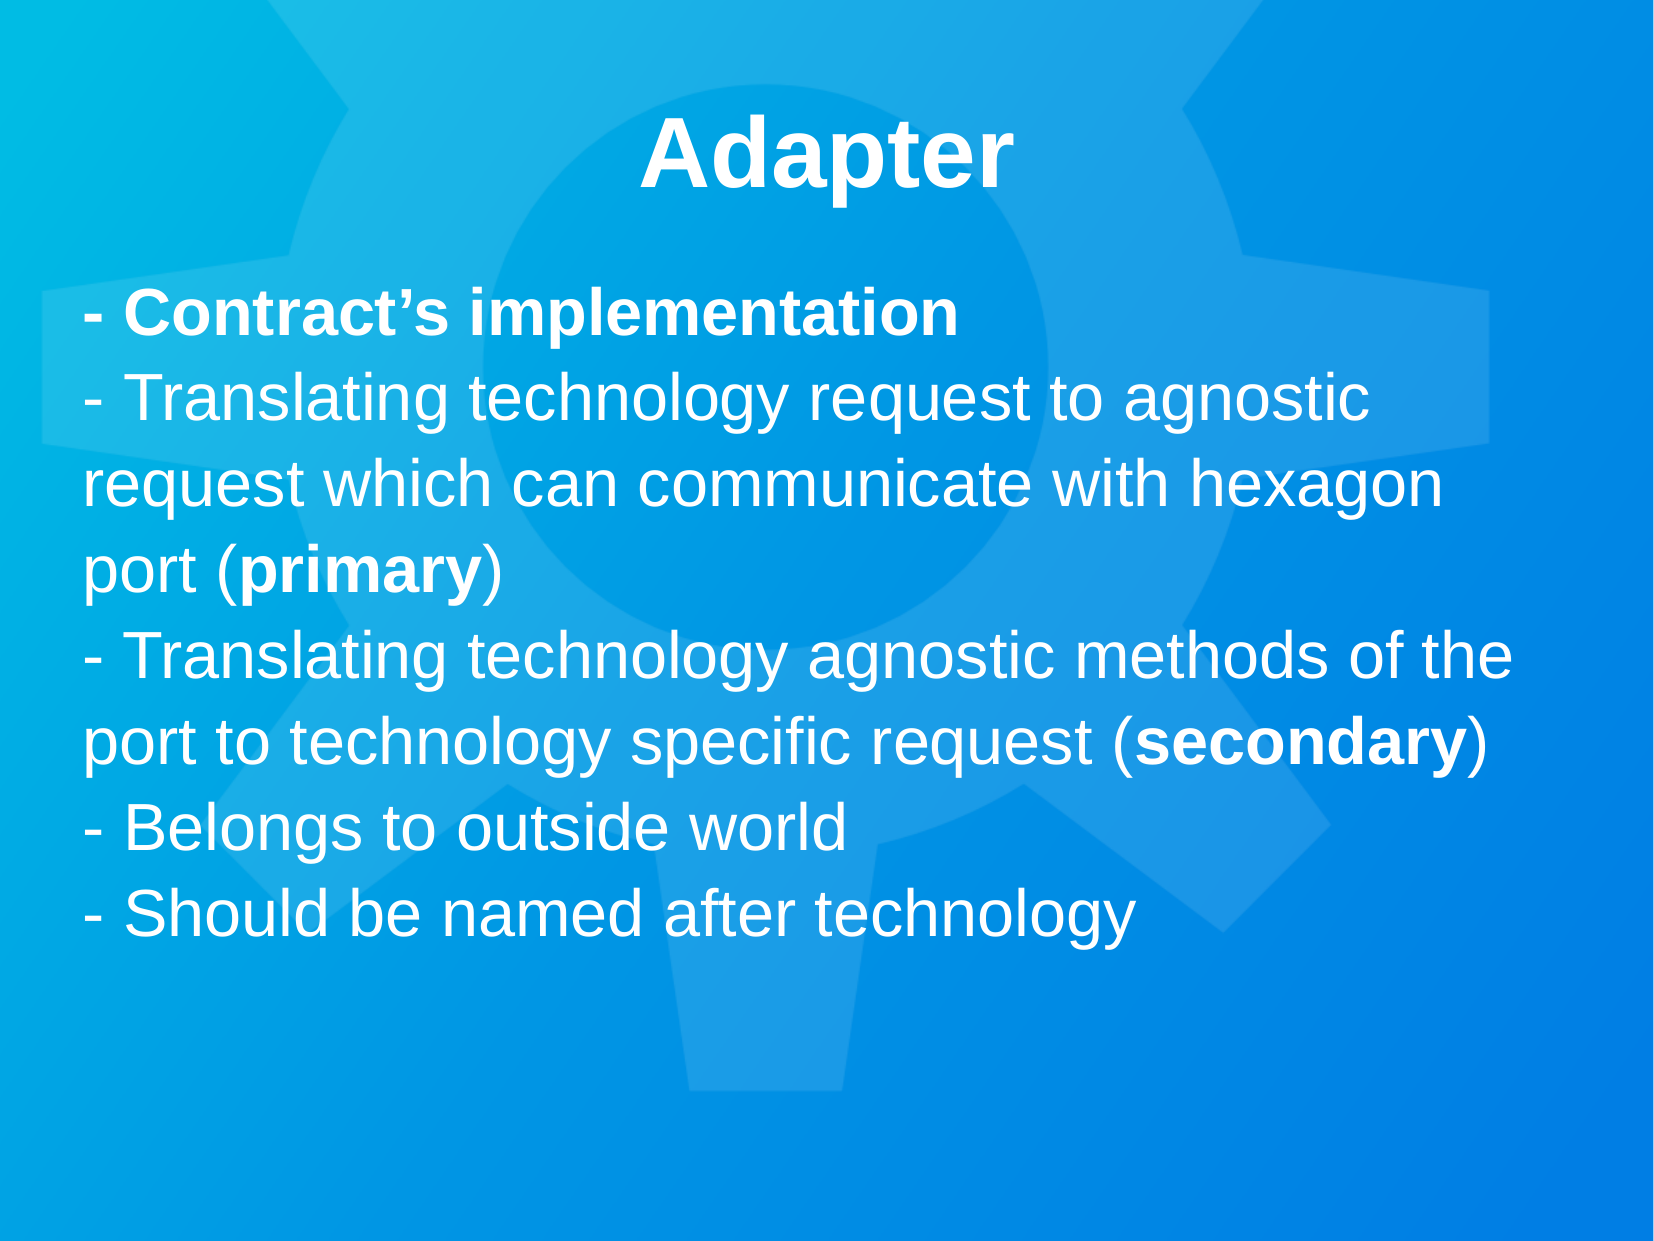

# Adapter
- Contract’s implementation
- Translating technology request to agnostic request which can communicate with hexagon port (primary)
- Translating technology agnostic methods of the port to technology specific request (secondary)
- Belongs to outside world
- Should be named after technology